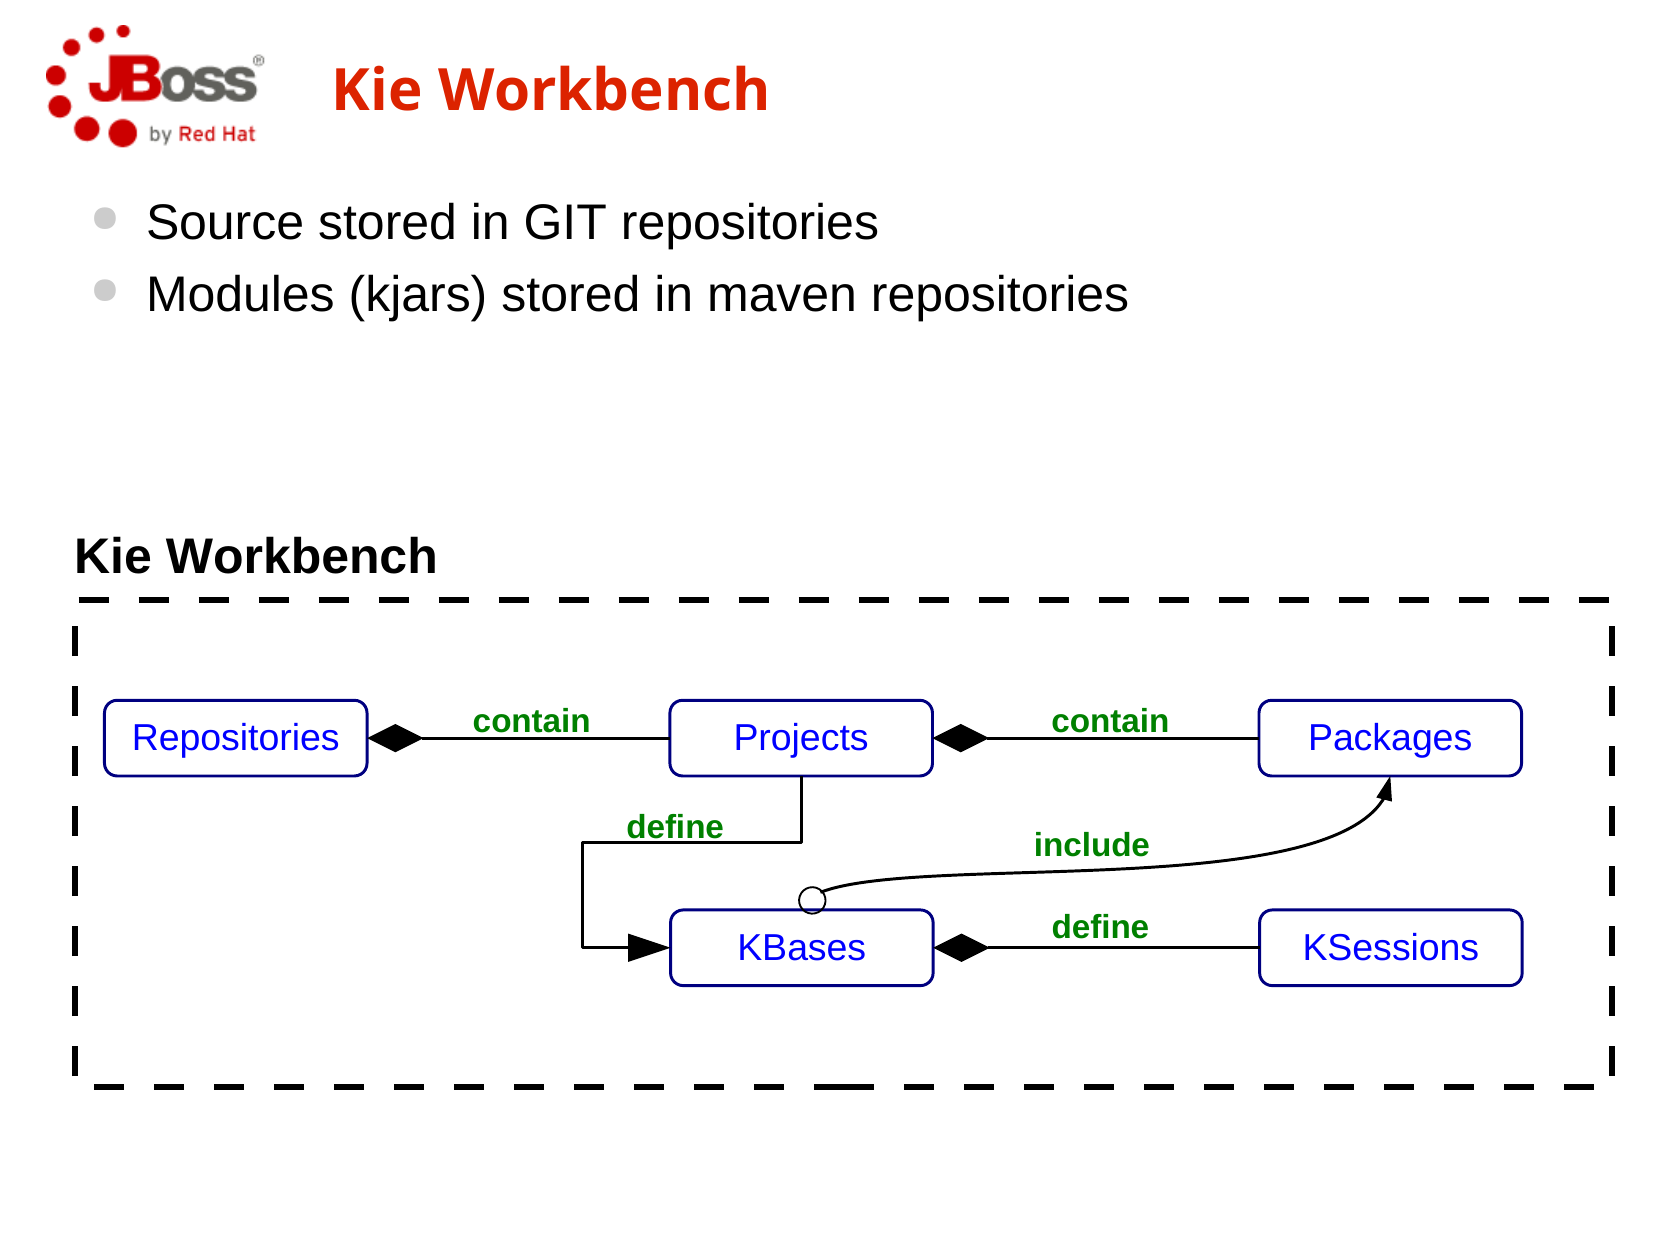

# Kie Workbench
Source stored in GIT repositories
Modules (kjars) stored in maven repositories
Kie Workbench
contain
contain
Repositories
Projects
Packages
define
include
define
KBases
KSessions